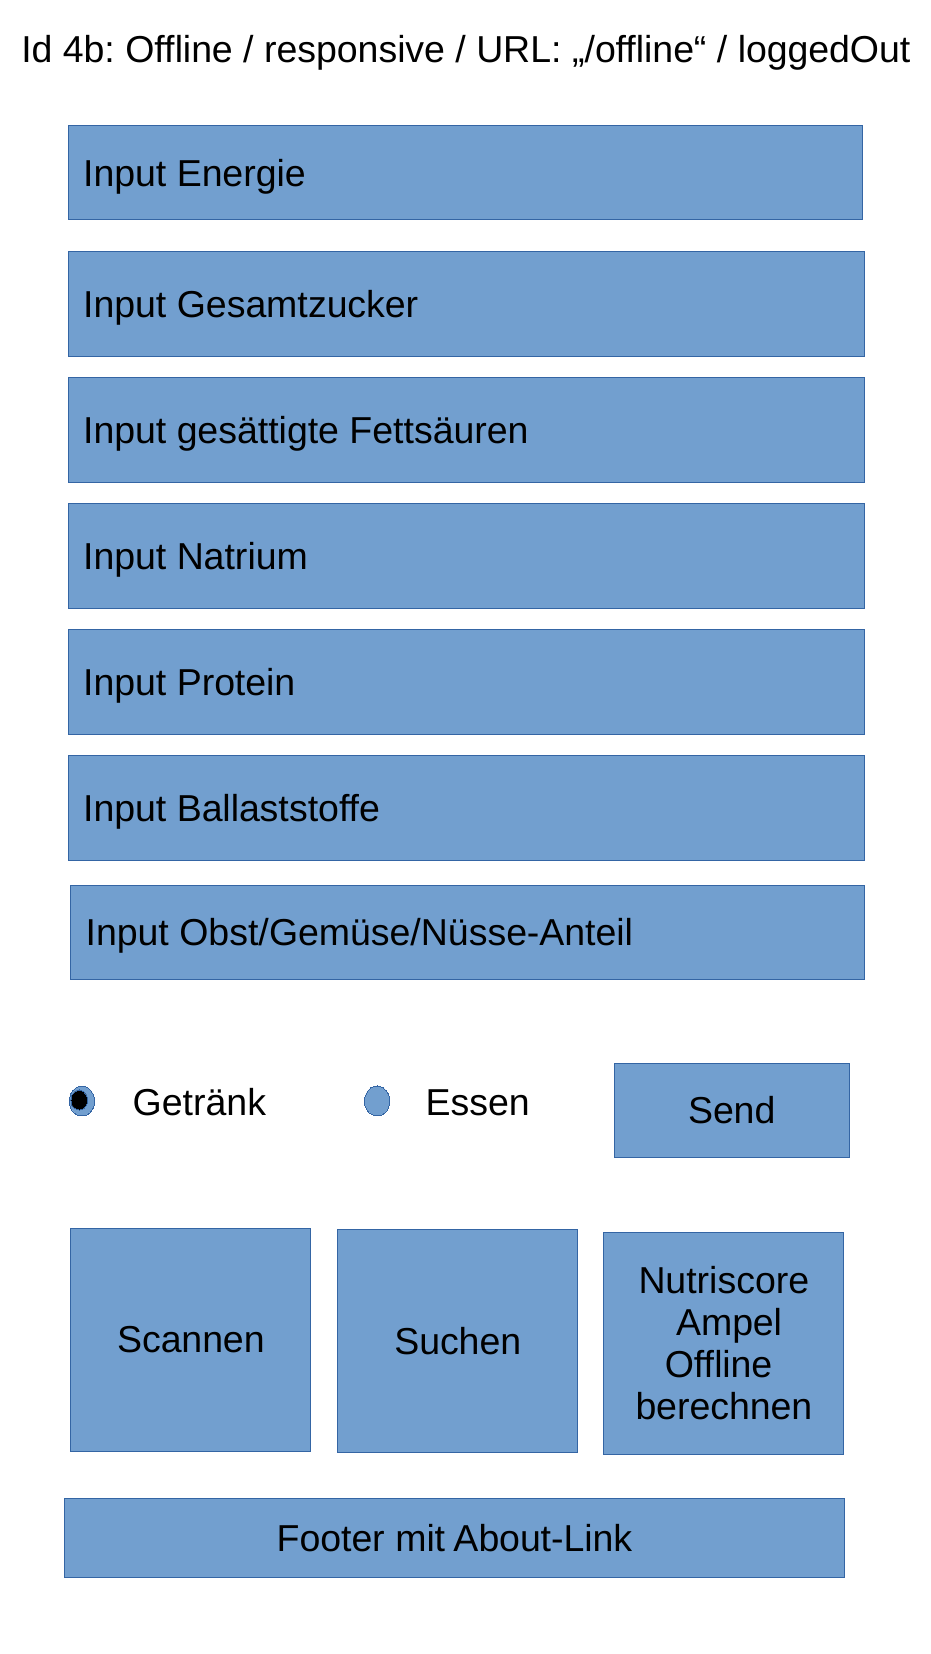

Id 4b: Offline / responsive / URL: „/offline“ / loggedOut
Input Energie
Input Gesamtzucker
Input gesättigte Fettsäuren
Input Natrium
Input Protein
Input Ballaststoffe
Input Obst/Gemüse/Nüsse-Anteil
Send
Getränk
Essen
Scannen
Suchen
Nutriscore
 Ampel
Offline
berechnen
Footer mit About-Link